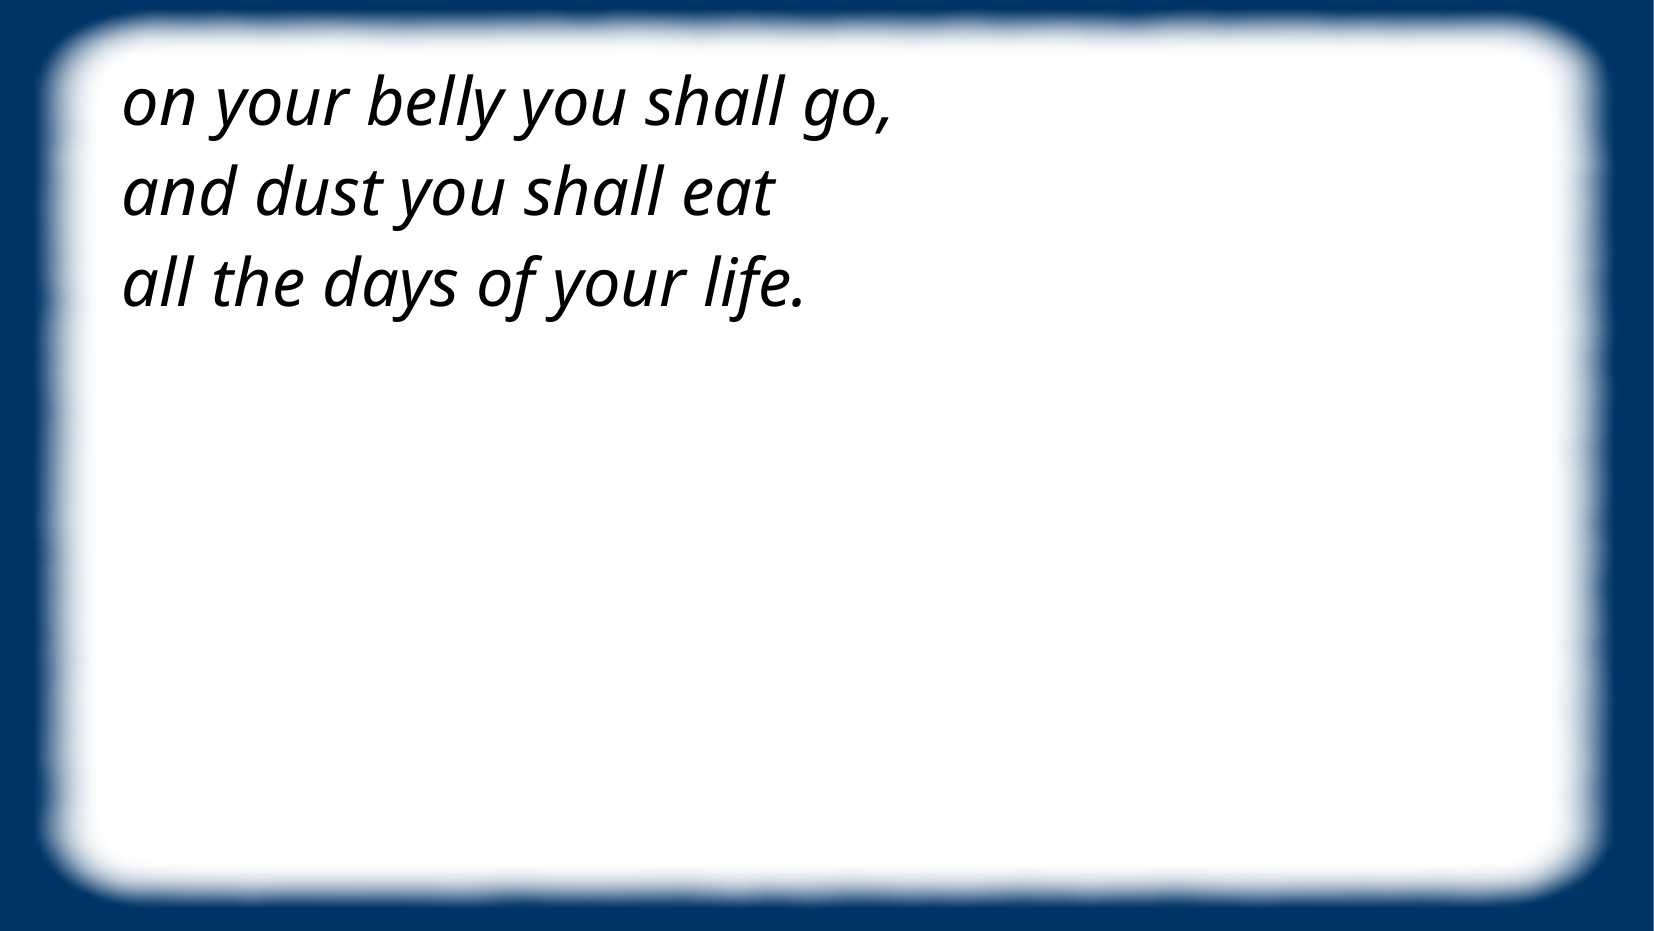

on your belly you shall go,
and dust you shall eat
all the days of your life.